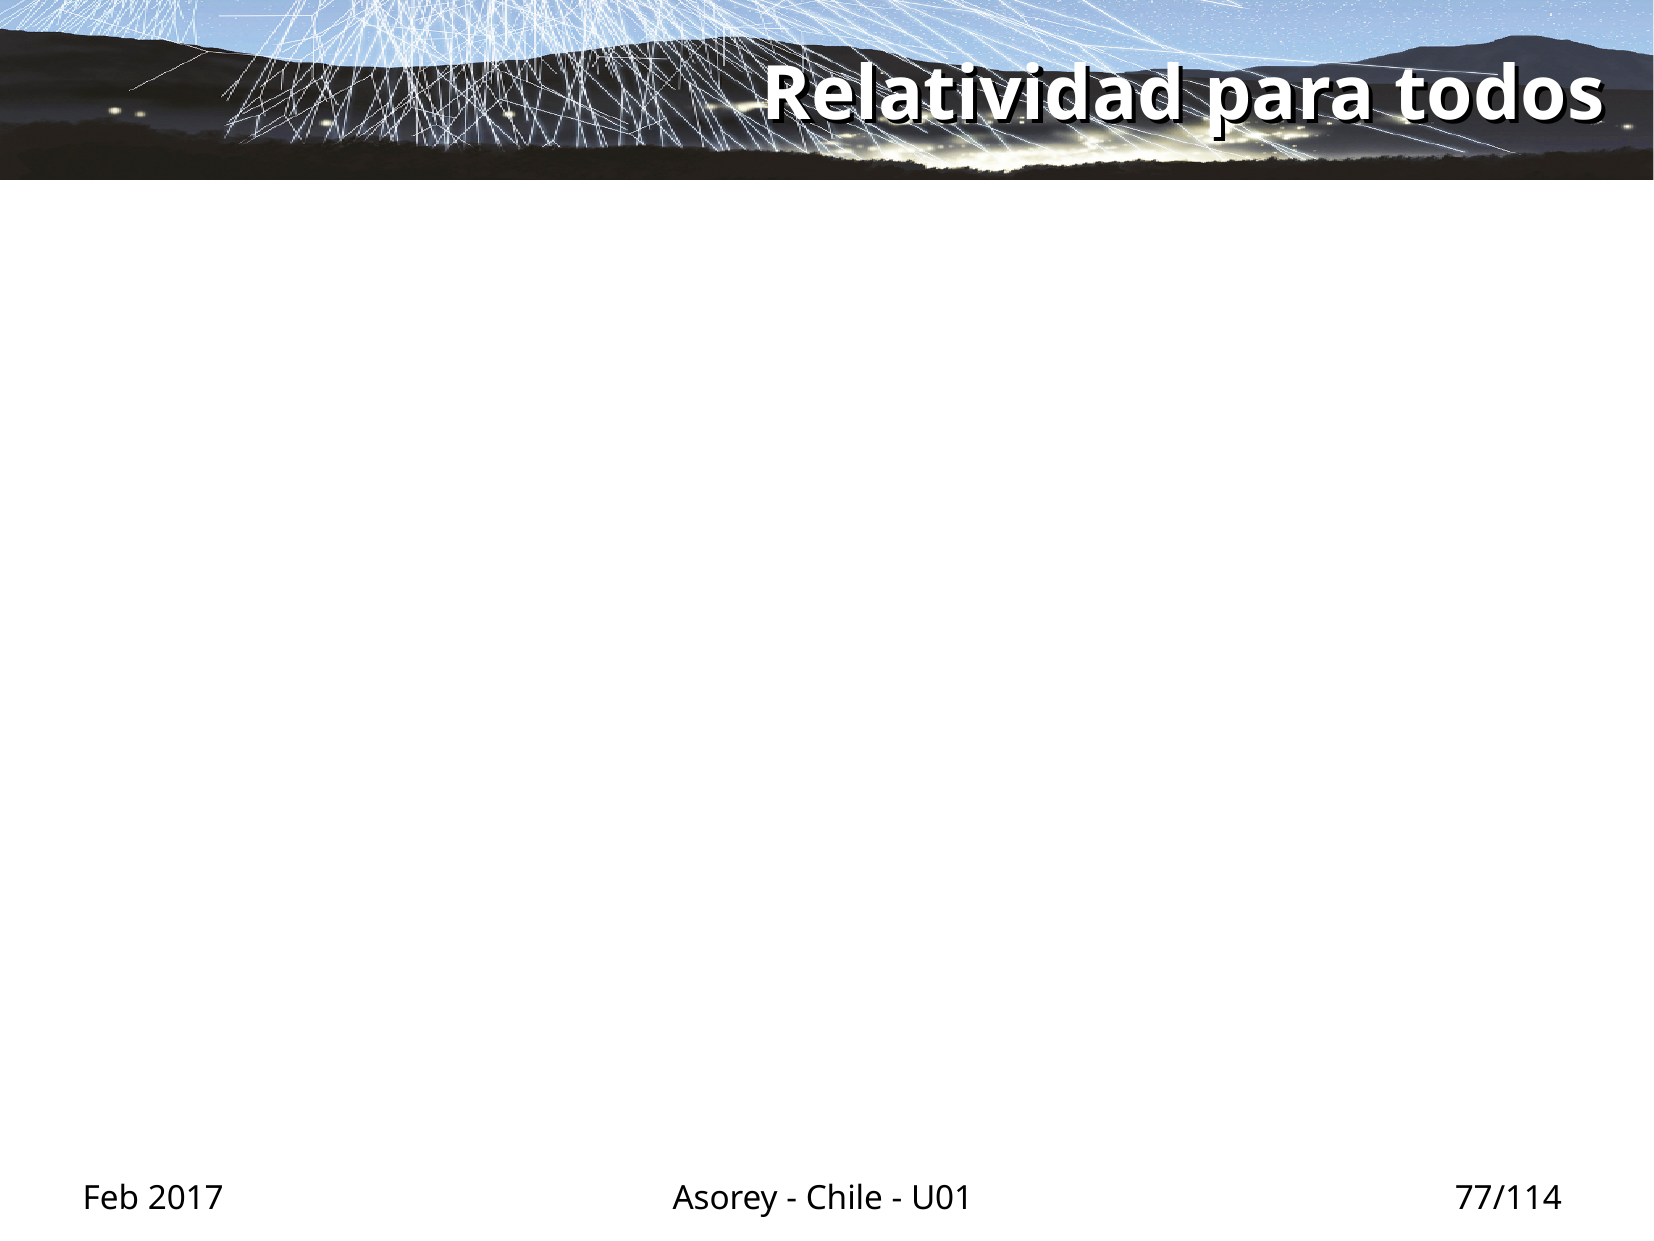

# Relatividad para todos
Feb 2017
Asorey - Chile - U01
77